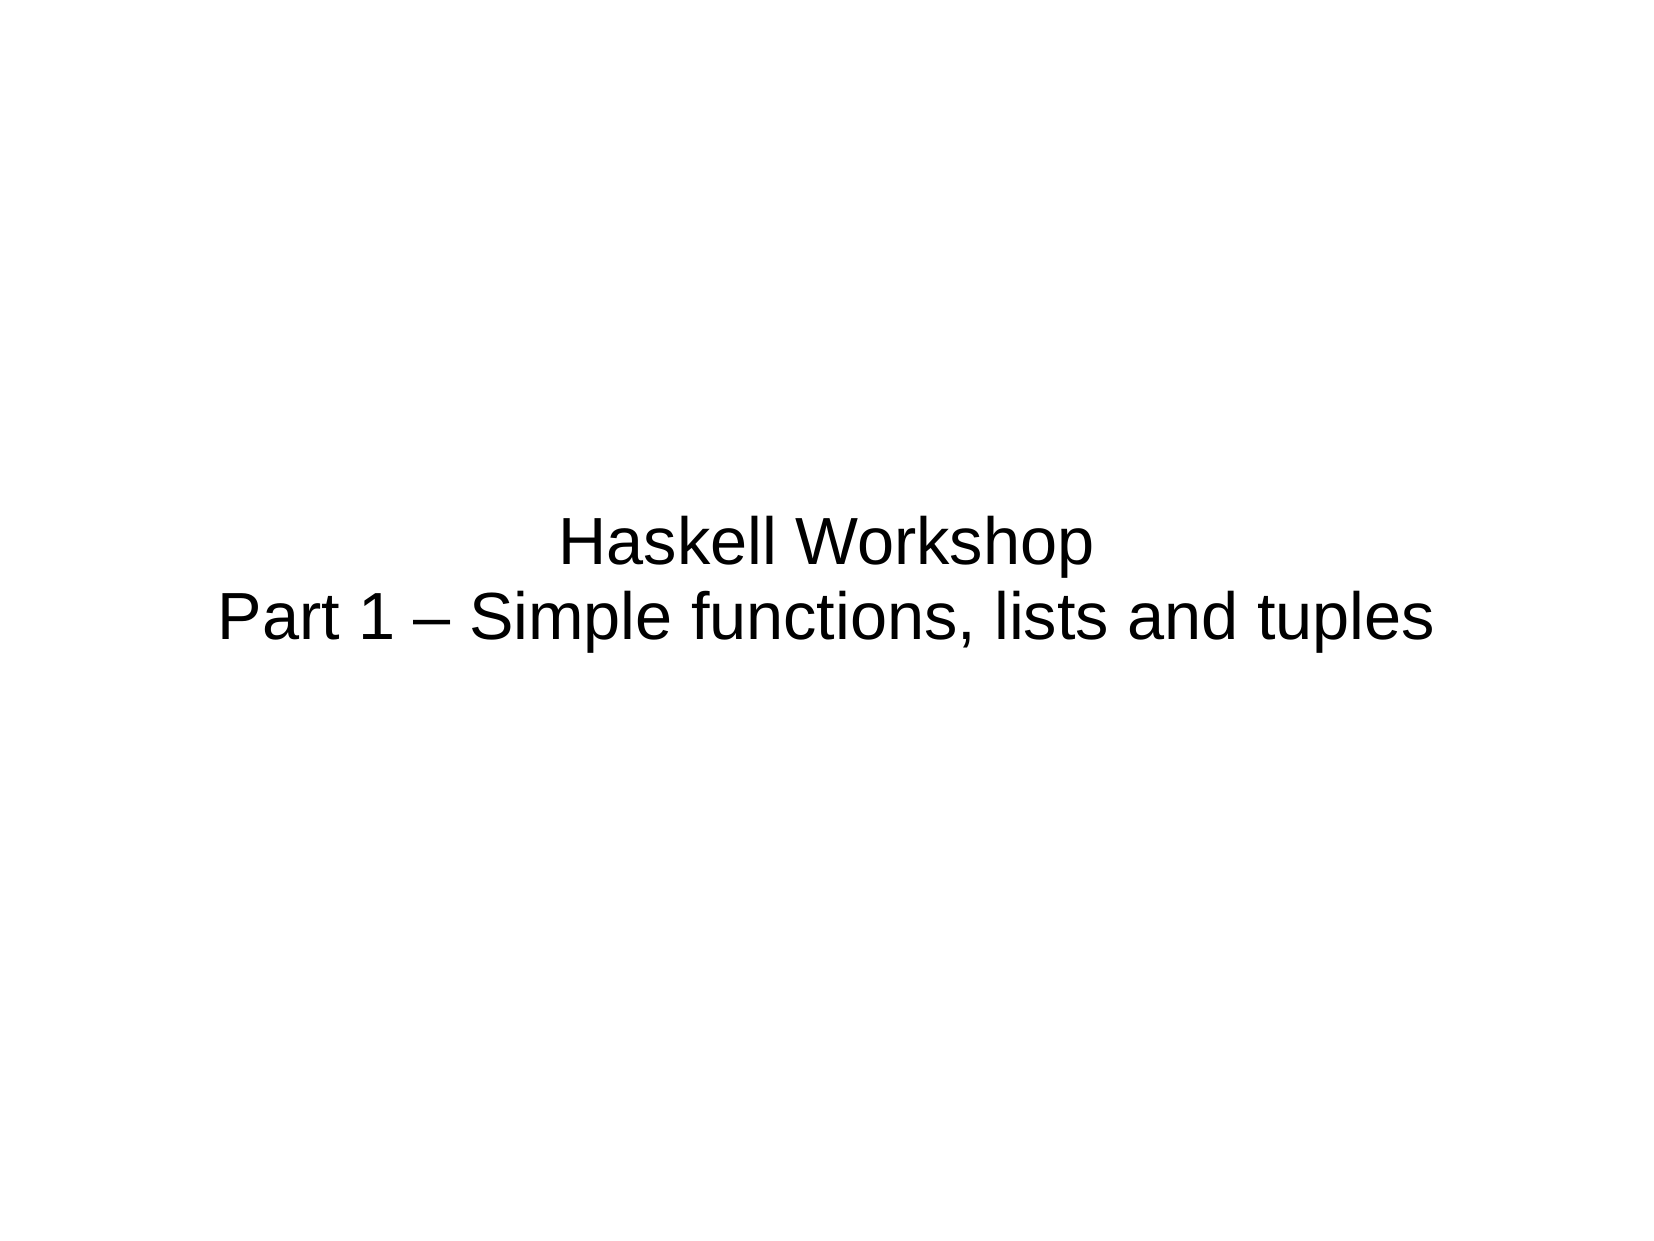

# Haskell Workshop
Part 1 – Simple functions, lists and tuples